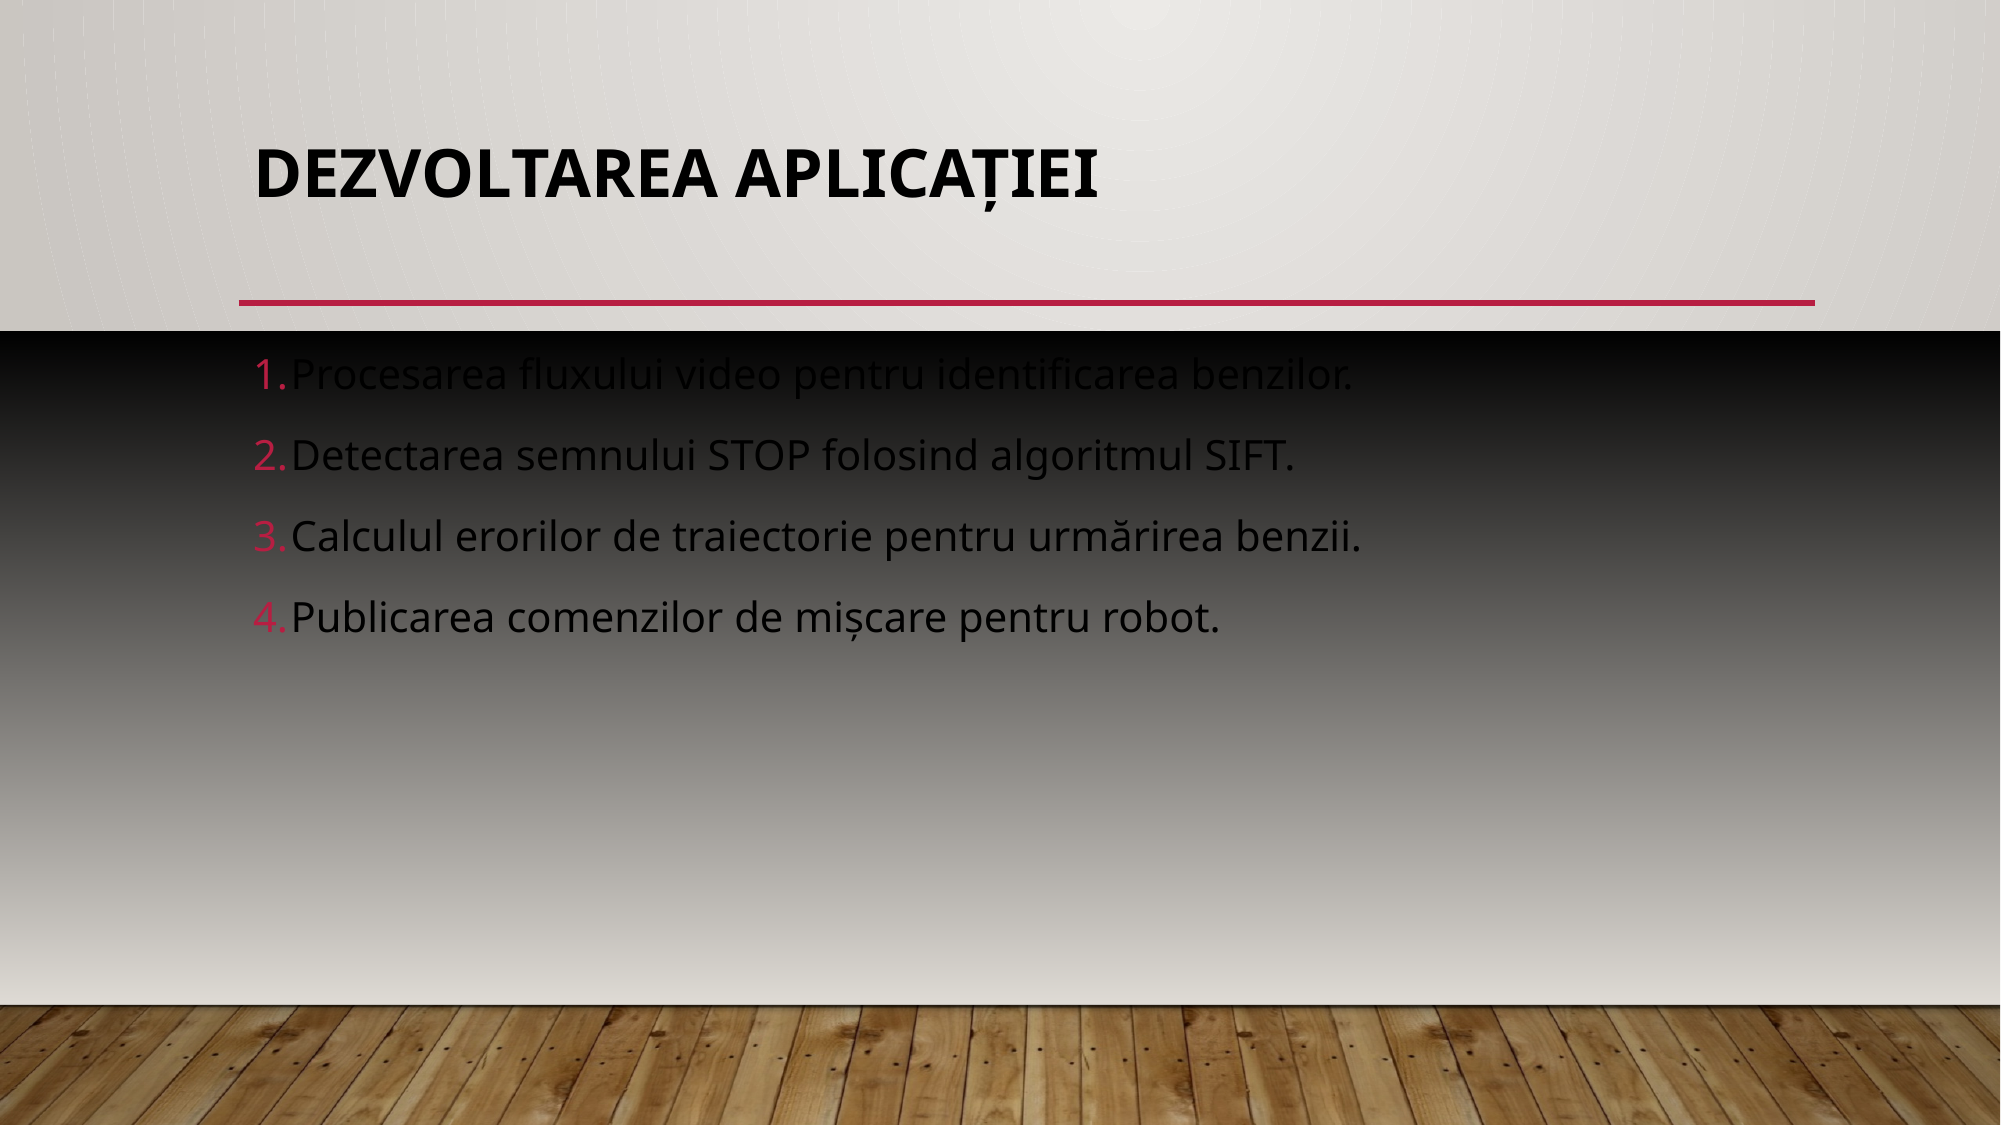

# Dezvoltarea Aplicației
Procesarea fluxului video pentru identificarea benzilor.
Detectarea semnului STOP folosind algoritmul SIFT.
Calculul erorilor de traiectorie pentru urmărirea benzii.
Publicarea comenzilor de mișcare pentru robot.